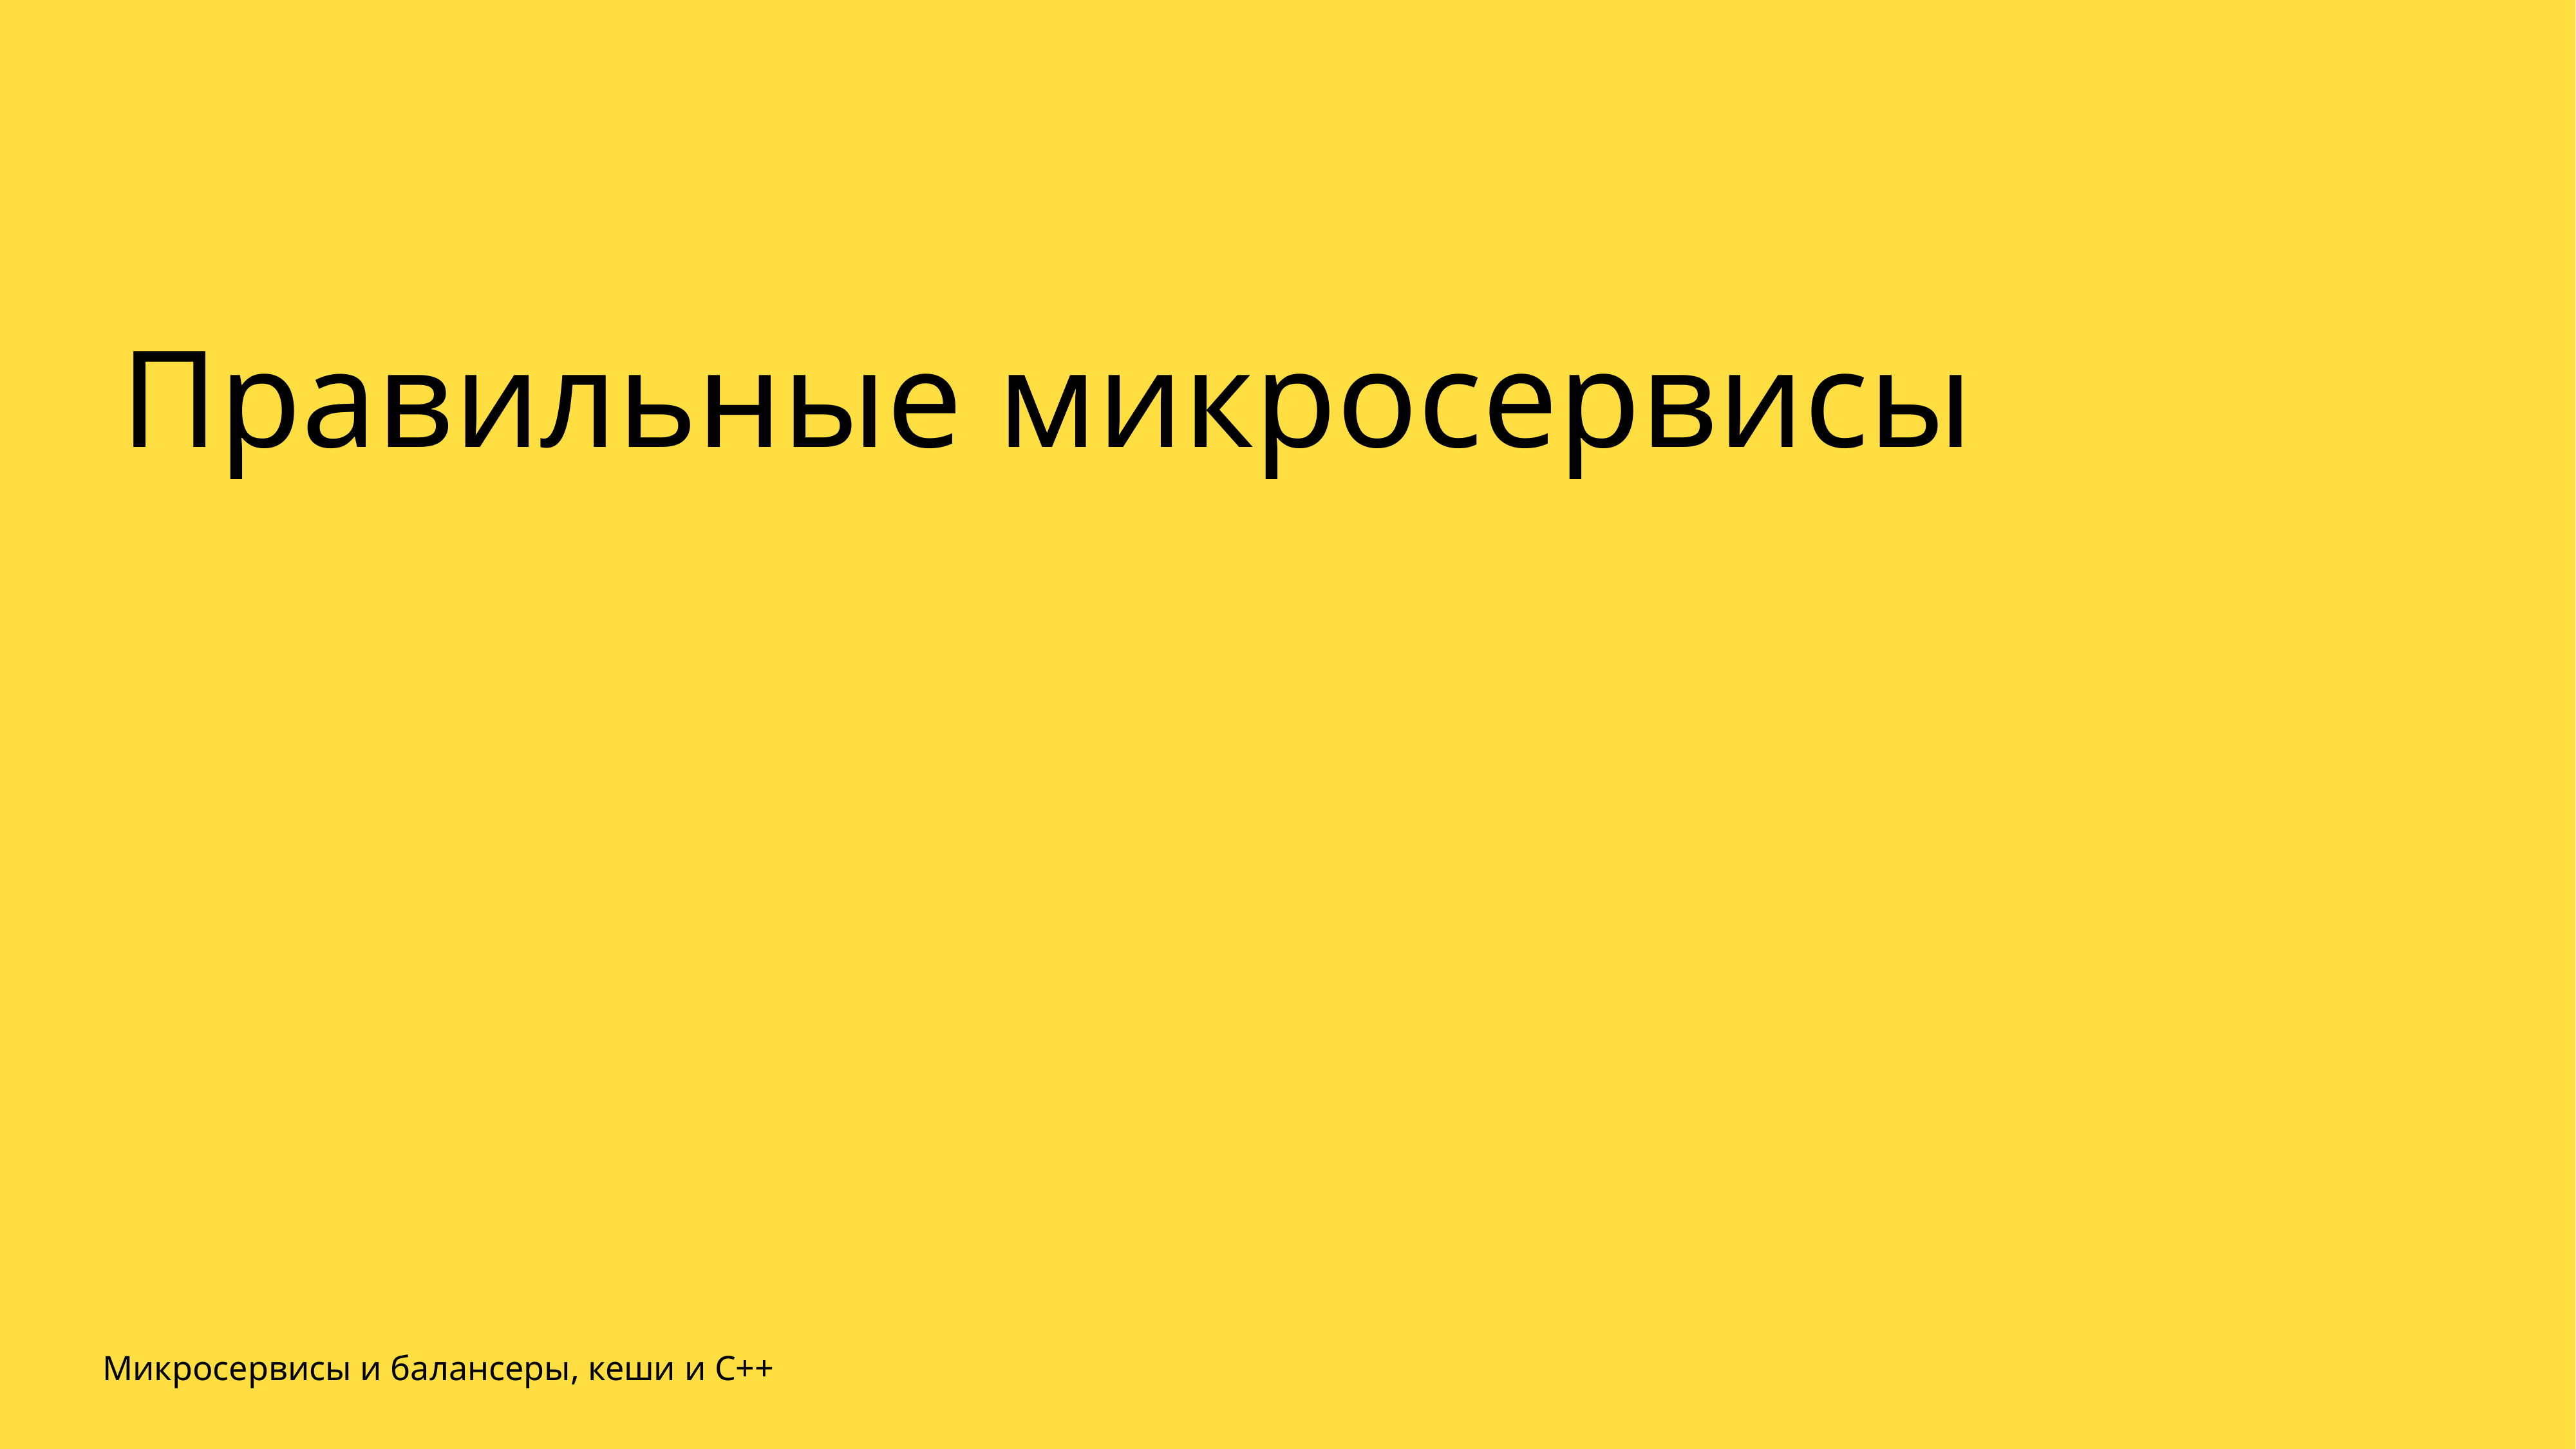

# Правильные микросервисы
Микросервисы и балансеры, кеши и C++